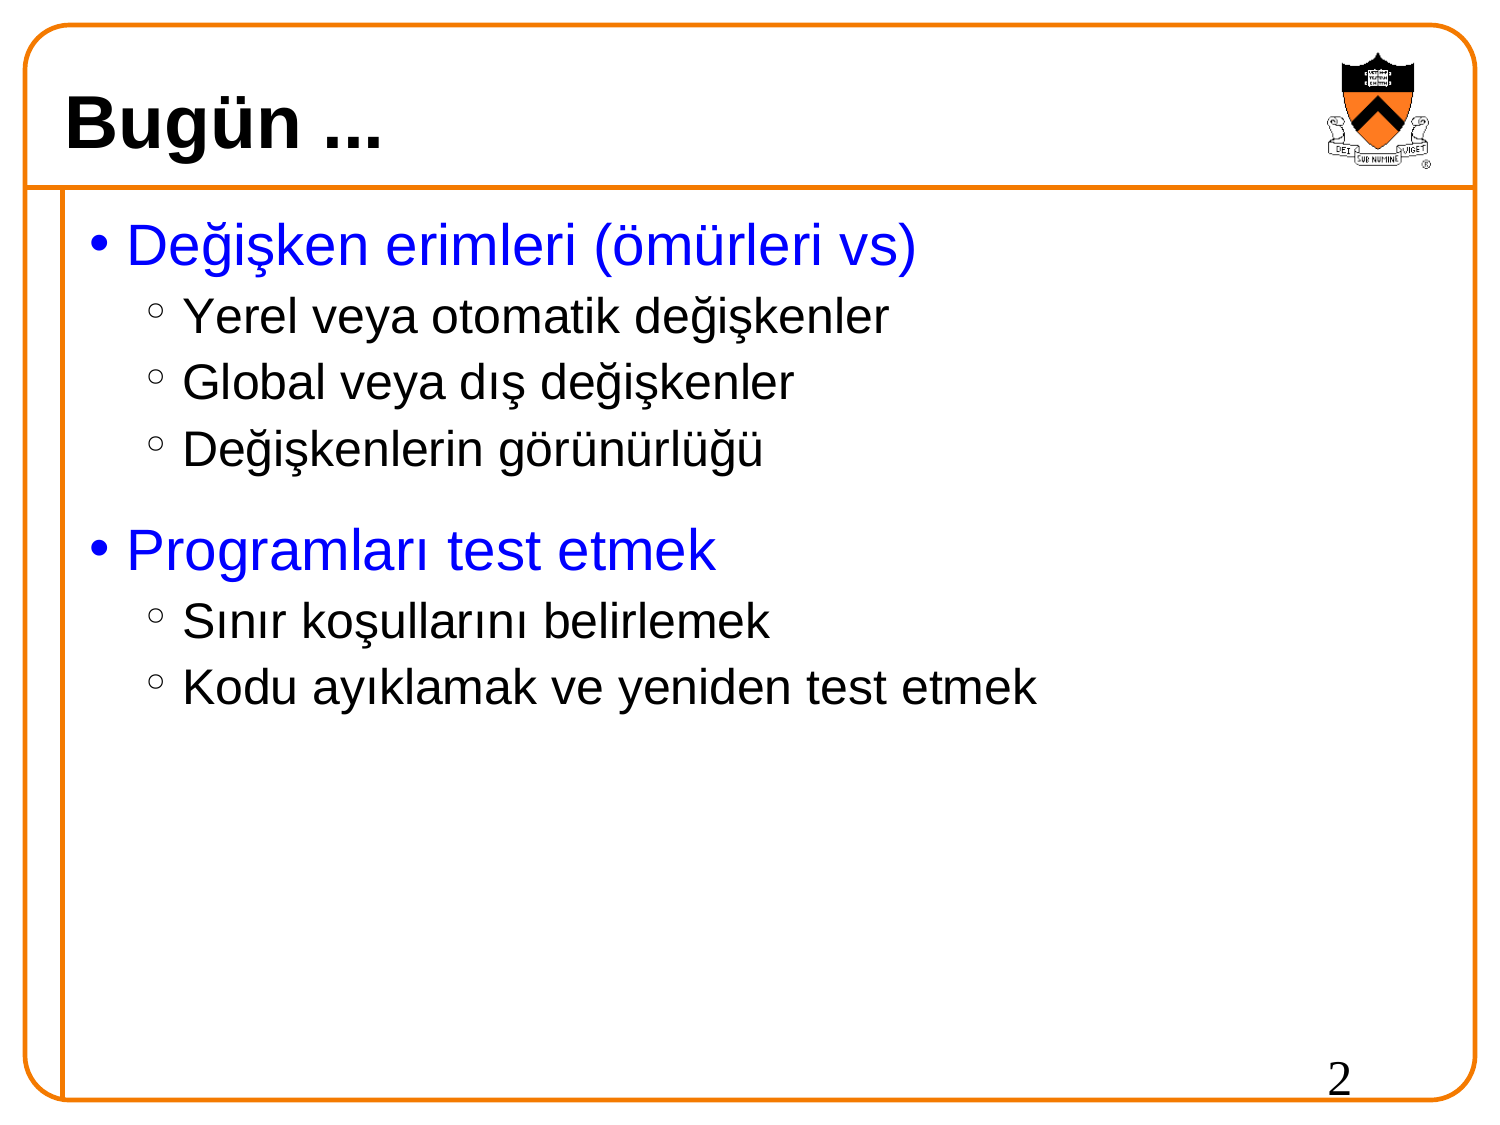

# Bugün ...
Değişken erimleri (ömürleri vs)
Yerel veya otomatik değişkenler
Global veya dış değişkenler
Değişkenlerin görünürlüğü
Programları test etmek
Sınır koşullarını belirlemek
Kodu ayıklamak ve yeniden test etmek
2